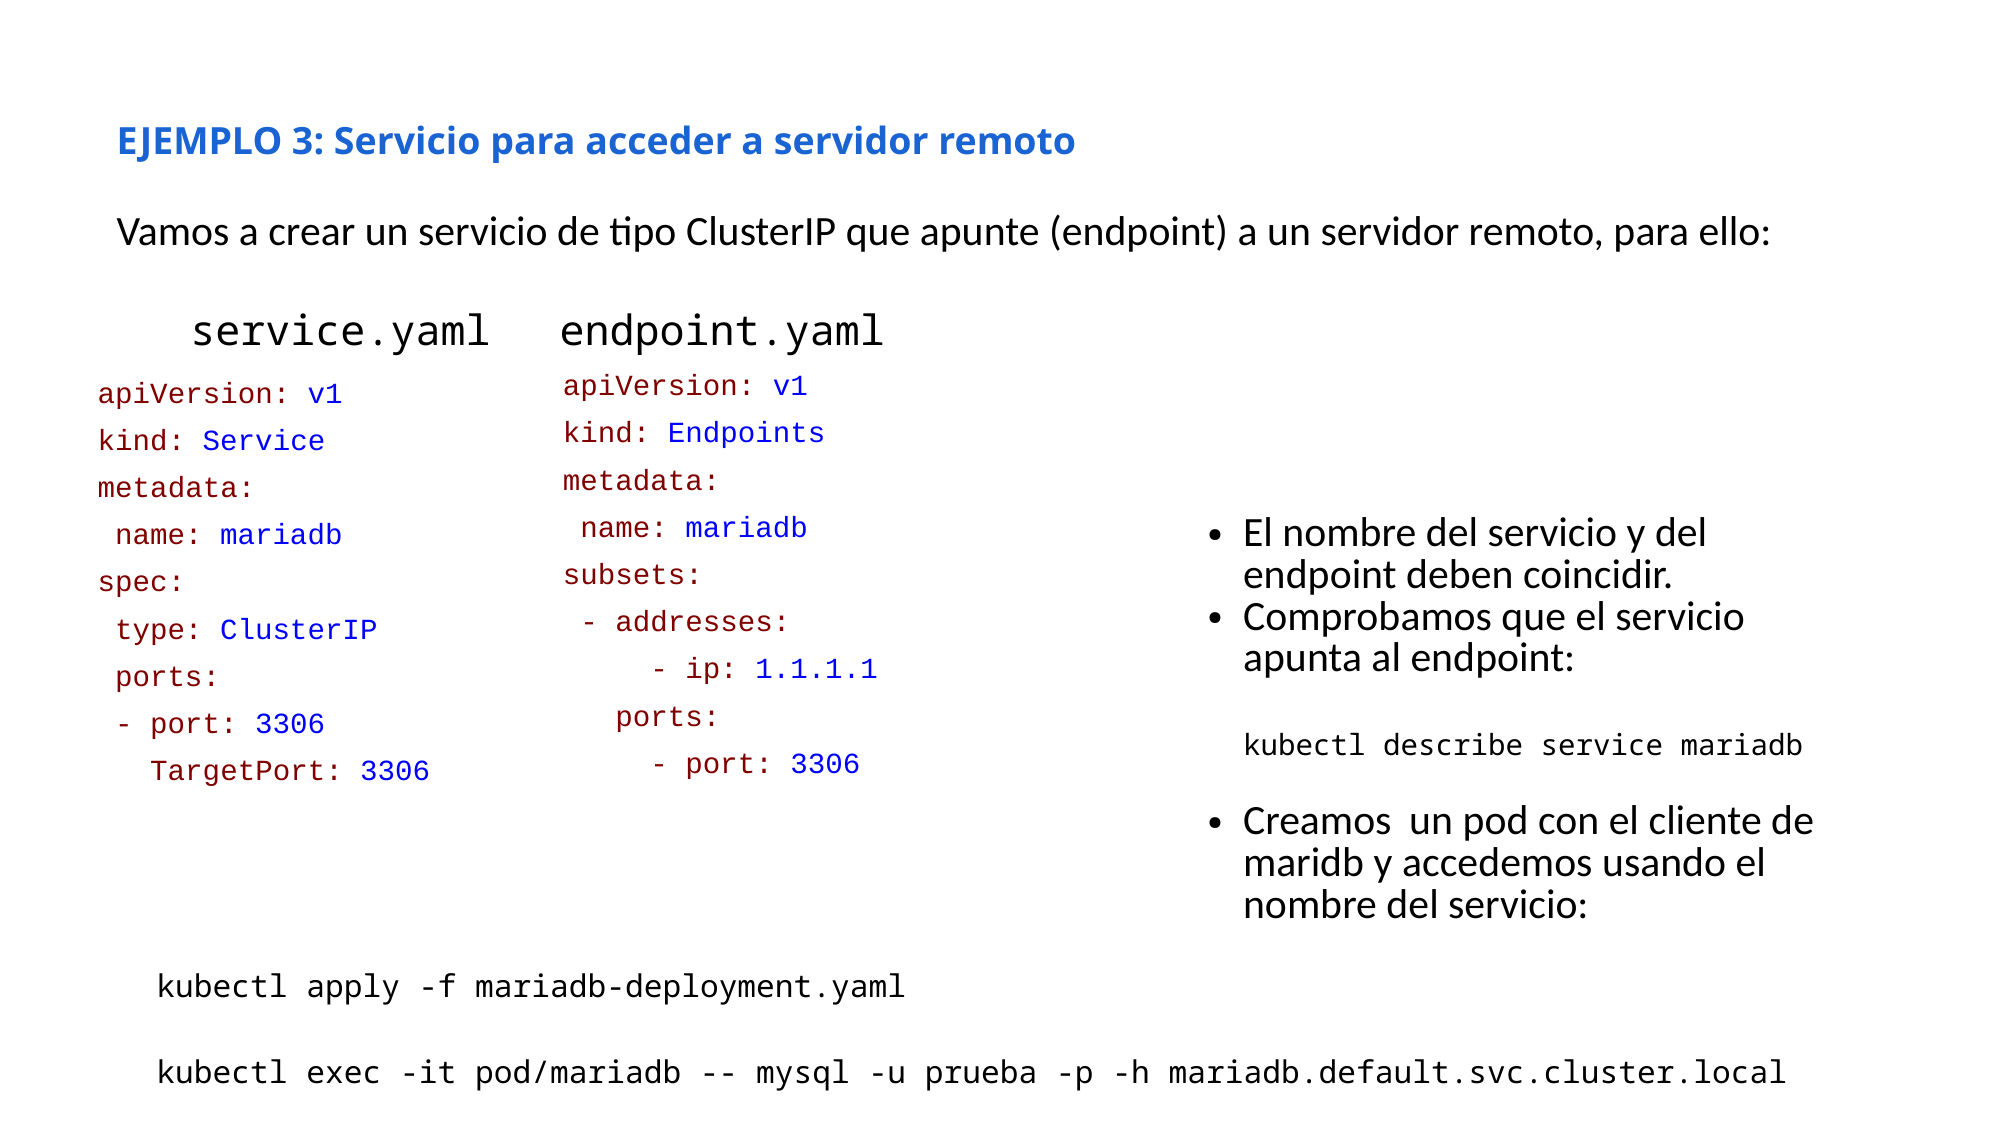

EJEMPLO 3: Servicio para acceder a servidor remoto
Vamos a crear un servicio de tipo ClusterIP que apunte (endpoint) a un servidor remoto, para ello:
 	service.yaml	endpoint.yaml
apiVersion: v1
kind: Endpoints
metadata:
 name: mariadb
subsets:
 - addresses:
 - ip: 1.1.1.1
 ports:
 - port: 3306
apiVersion: v1
kind: Service
metadata:
 name: mariadb
spec:
 type: ClusterIP
 ports:
 - port: 3306
 TargetPort: 3306
El nombre del servicio y del endpoint deben coincidir.
Comprobamos que el servicio apunta al endpoint:
kubectl describe service mariadb
Creamos un pod con el cliente de maridb y accedemos usando el nombre del servicio:
kubectl apply -f mariadb-deployment.yaml
kubectl exec -it pod/mariadb -- mysql -u prueba -p -h mariadb.default.svc.cluster.local